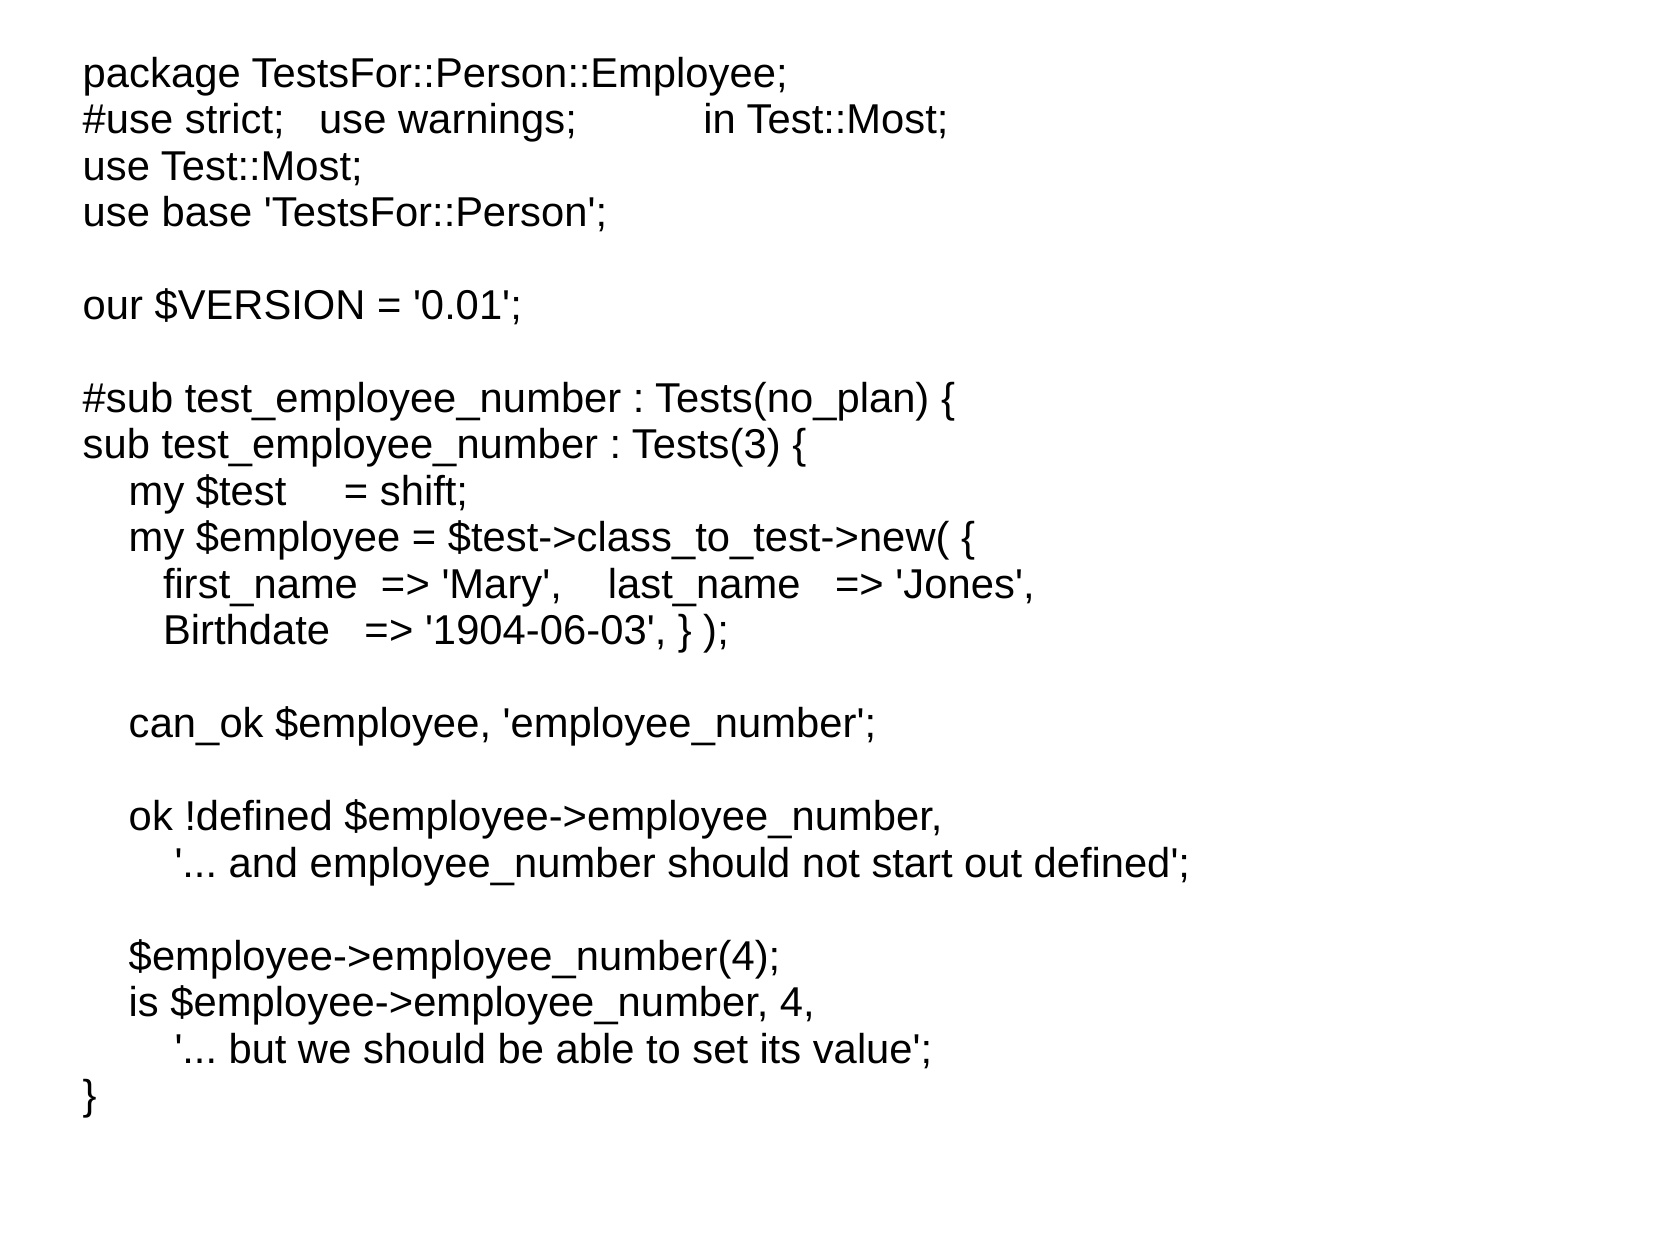

# package TestsFor::Person::Employee;
#use strict; use warnings; in Test::Most;
use Test::Most;
use base 'TestsFor::Person';
our $VERSION = '0.01';
#sub test_employee_number : Tests(no_plan) {
sub test_employee_number : Tests(3) {
 my $test = shift;
 my $employee = $test->class_to_test->new( {
 first_name => 'Mary', last_name => 'Jones',
 Birthdate => '1904-06-03', } );
 can_ok $employee, 'employee_number';
 ok !defined $employee->employee_number,
 '... and employee_number should not start out defined';
 $employee->employee_number(4);
 is $employee->employee_number, 4,
 '... but we should be able to set its value';
}